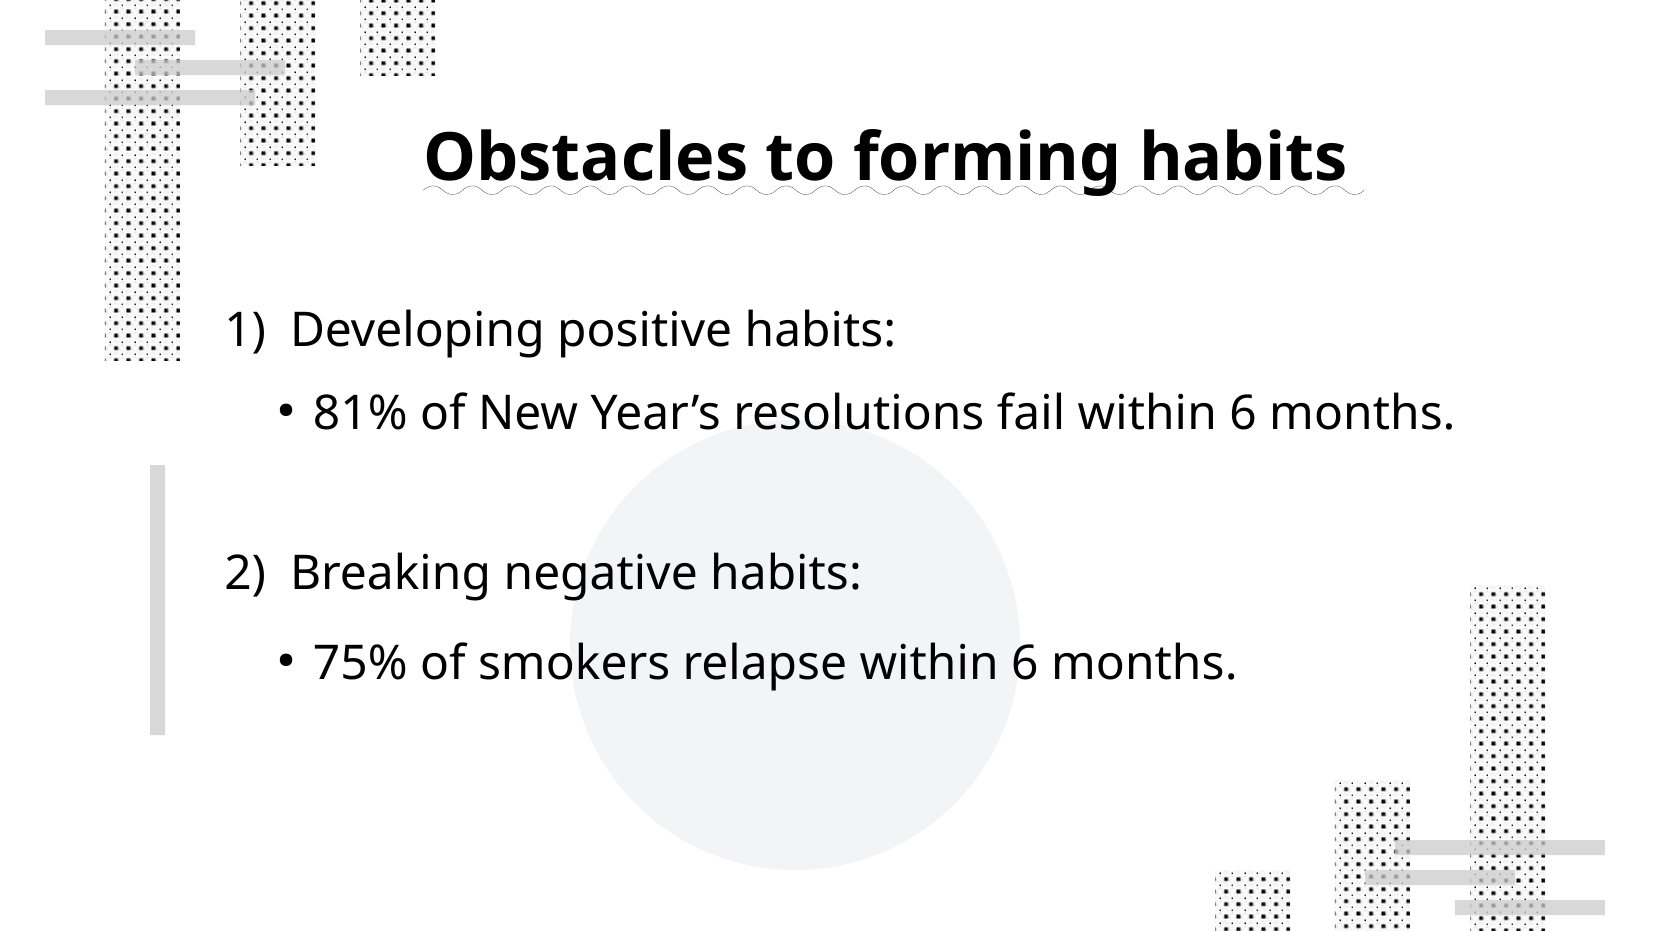

# Obstacles to forming habits
 Developing positive habits:
81% of New Year’s resolutions fail within 6 months.
 Breaking negative habits:
75% of smokers relapse within 6 months.